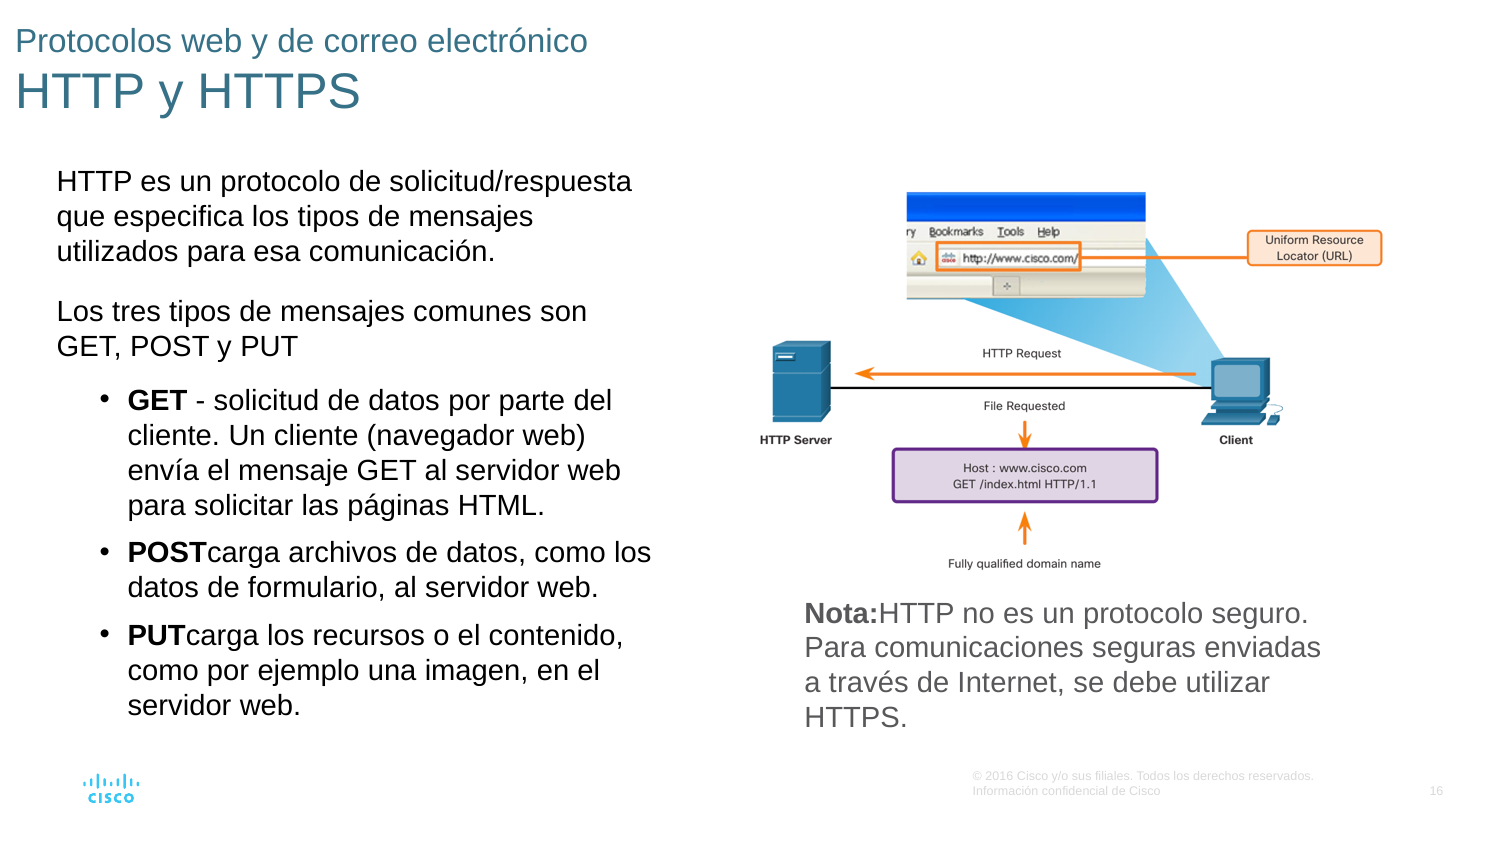

# Protocolos web y de correo electrónico HTTP y HTTPS
HTTP es un protocolo de solicitud/respuesta que especifica los tipos de mensajes utilizados para esa comunicación.
Los tres tipos de mensajes comunes son GET, POST y PUT
GET - solicitud de datos por parte del cliente. Un cliente (navegador web) envía el mensaje GET al servidor web para solicitar las páginas HTML.
POSTcarga archivos de datos, como los datos de formulario, al servidor web.
PUTcarga los recursos o el contenido, como por ejemplo una imagen, en el servidor web.
Nota:HTTP no es un protocolo seguro. Para comunicaciones seguras enviadas a través de Internet, se debe utilizar HTTPS.